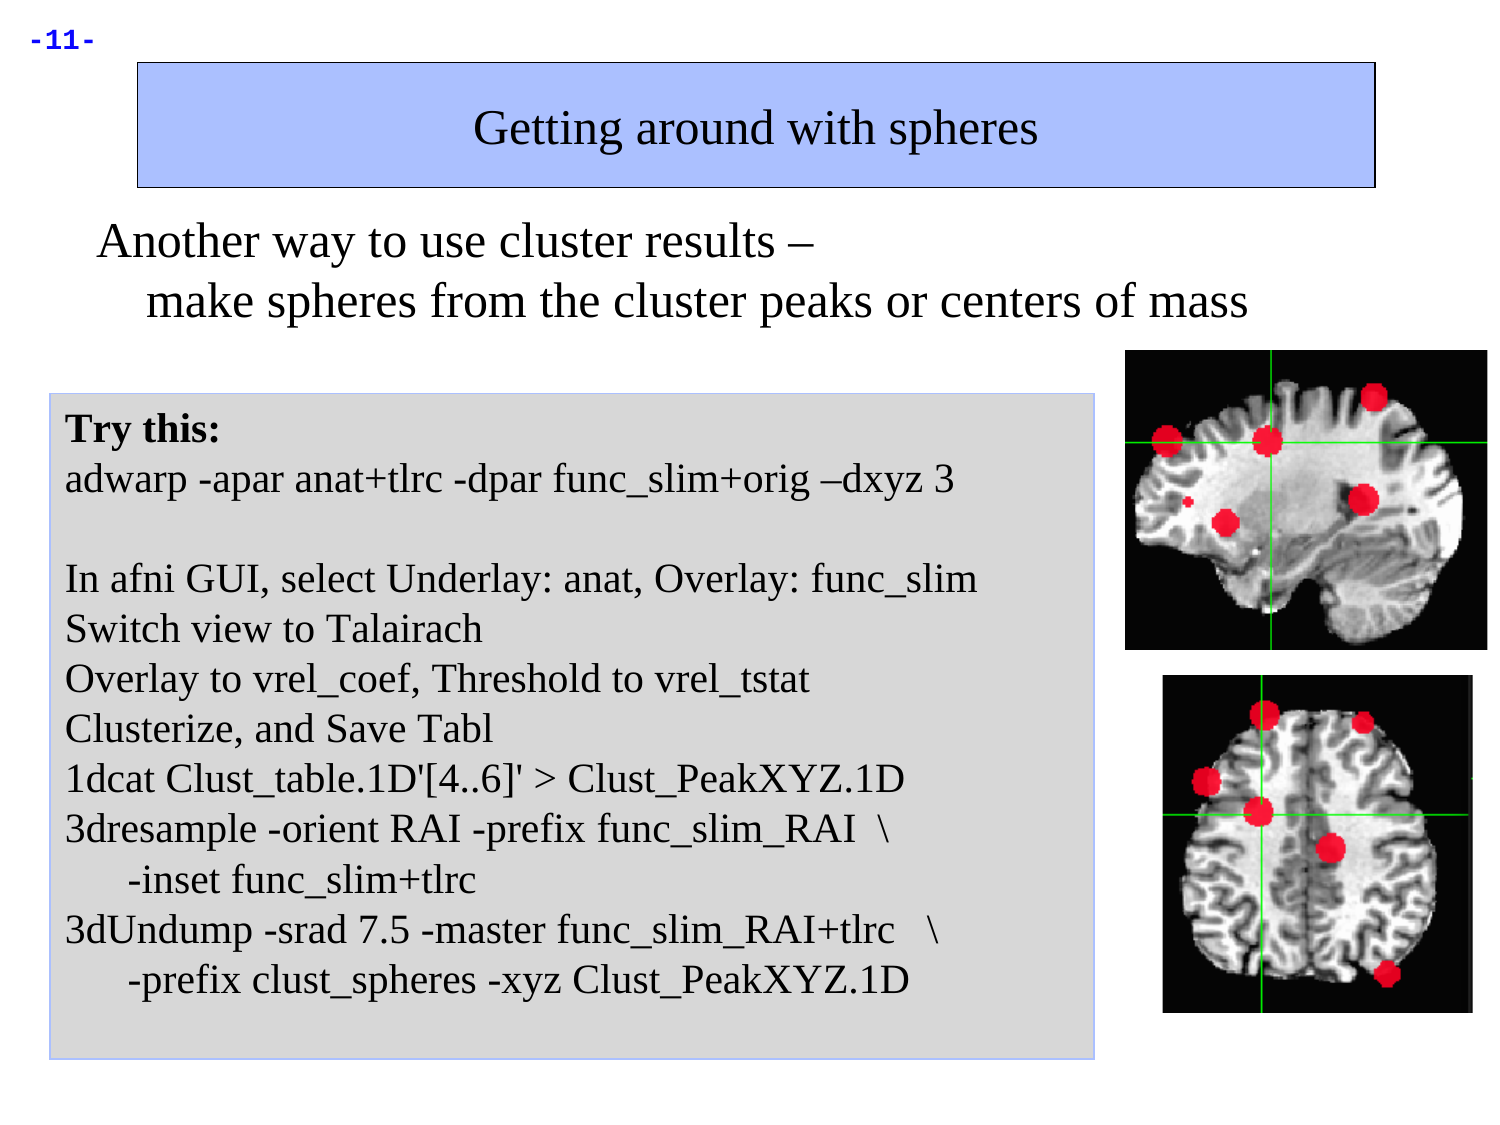

# Getting around with spheres
Another way to use cluster results –
 make spheres from the cluster peaks or centers of mass
Try this:
adwarp -apar anat+tlrc -dpar func_slim+orig –dxyz 3
In afni GUI, select Underlay: anat, Overlay: func_slim
Switch view to Talairach
Overlay to vrel_coef, Threshold to vrel_tstat
Clusterize, and Save Tabl
1dcat Clust_table.1D'[4..6]' > Clust_PeakXYZ.1D
3dresample -orient RAI -prefix func_slim_RAI \
 -inset func_slim+tlrc
3dUndump -srad 7.5 -master func_slim_RAI+tlrc \
 -prefix clust_spheres -xyz Clust_PeakXYZ.1D